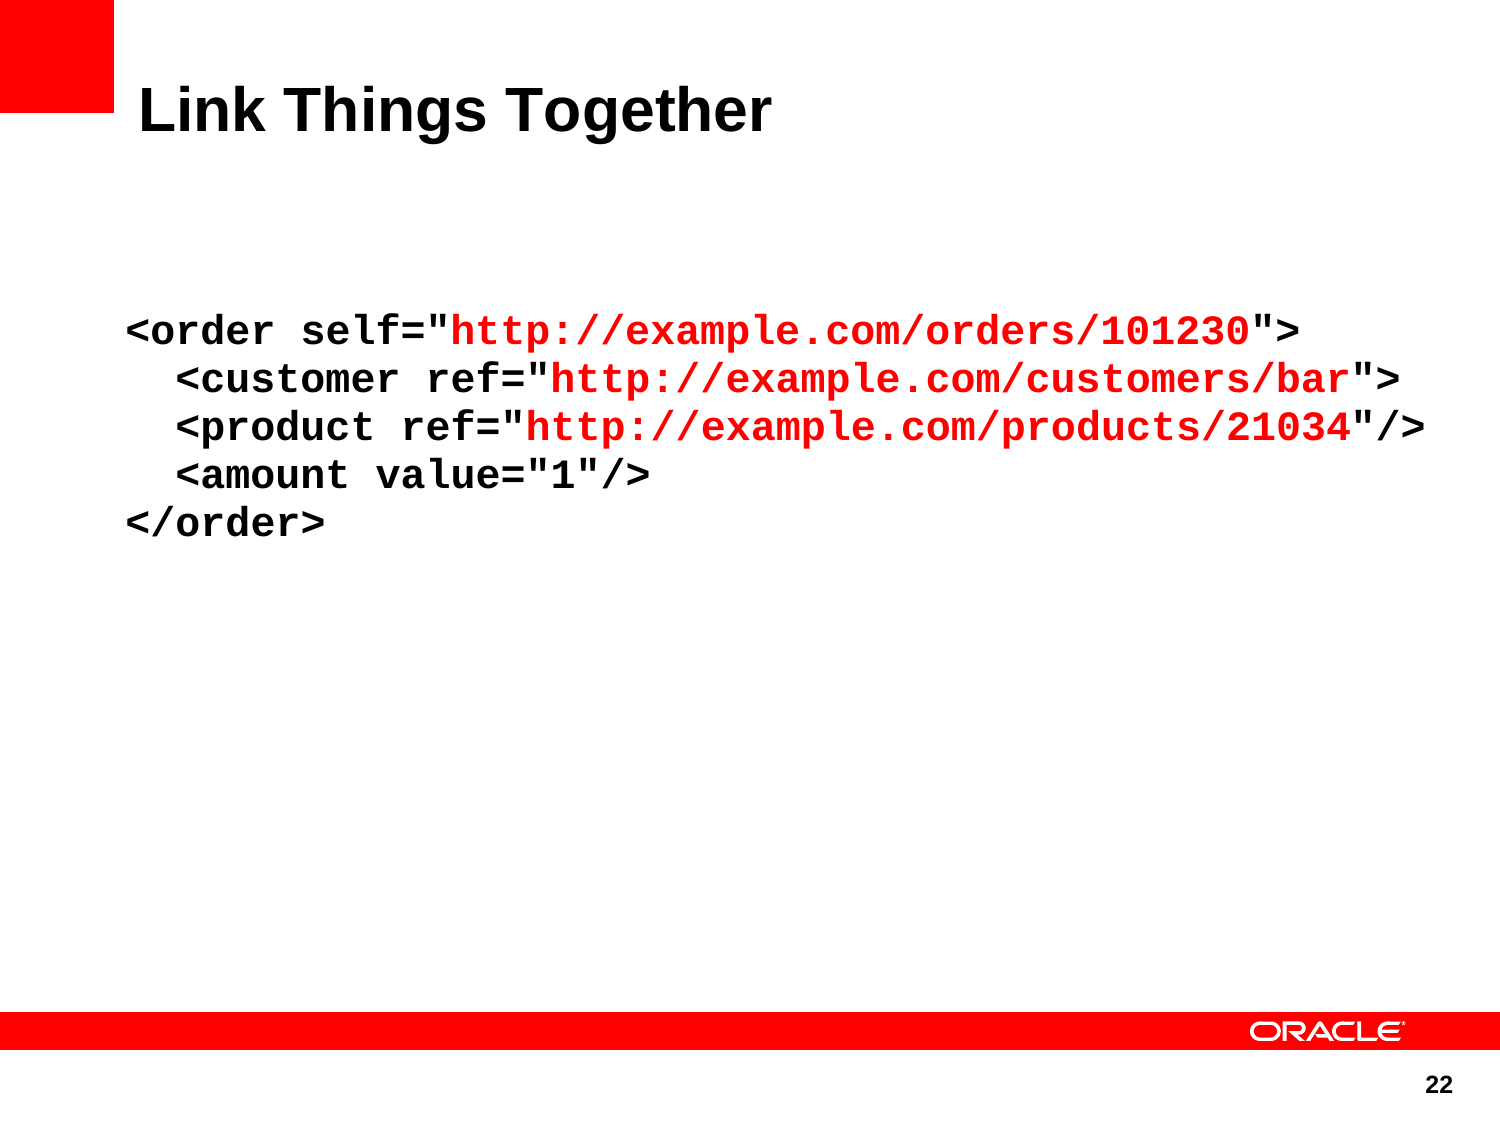

# Link Things Together
<order self="http://example.com/orders/101230">
 <customer ref="http://example.com/customers/bar">
 <product ref="http://example.com/products/21034"/>
 <amount value="1"/>
</order>